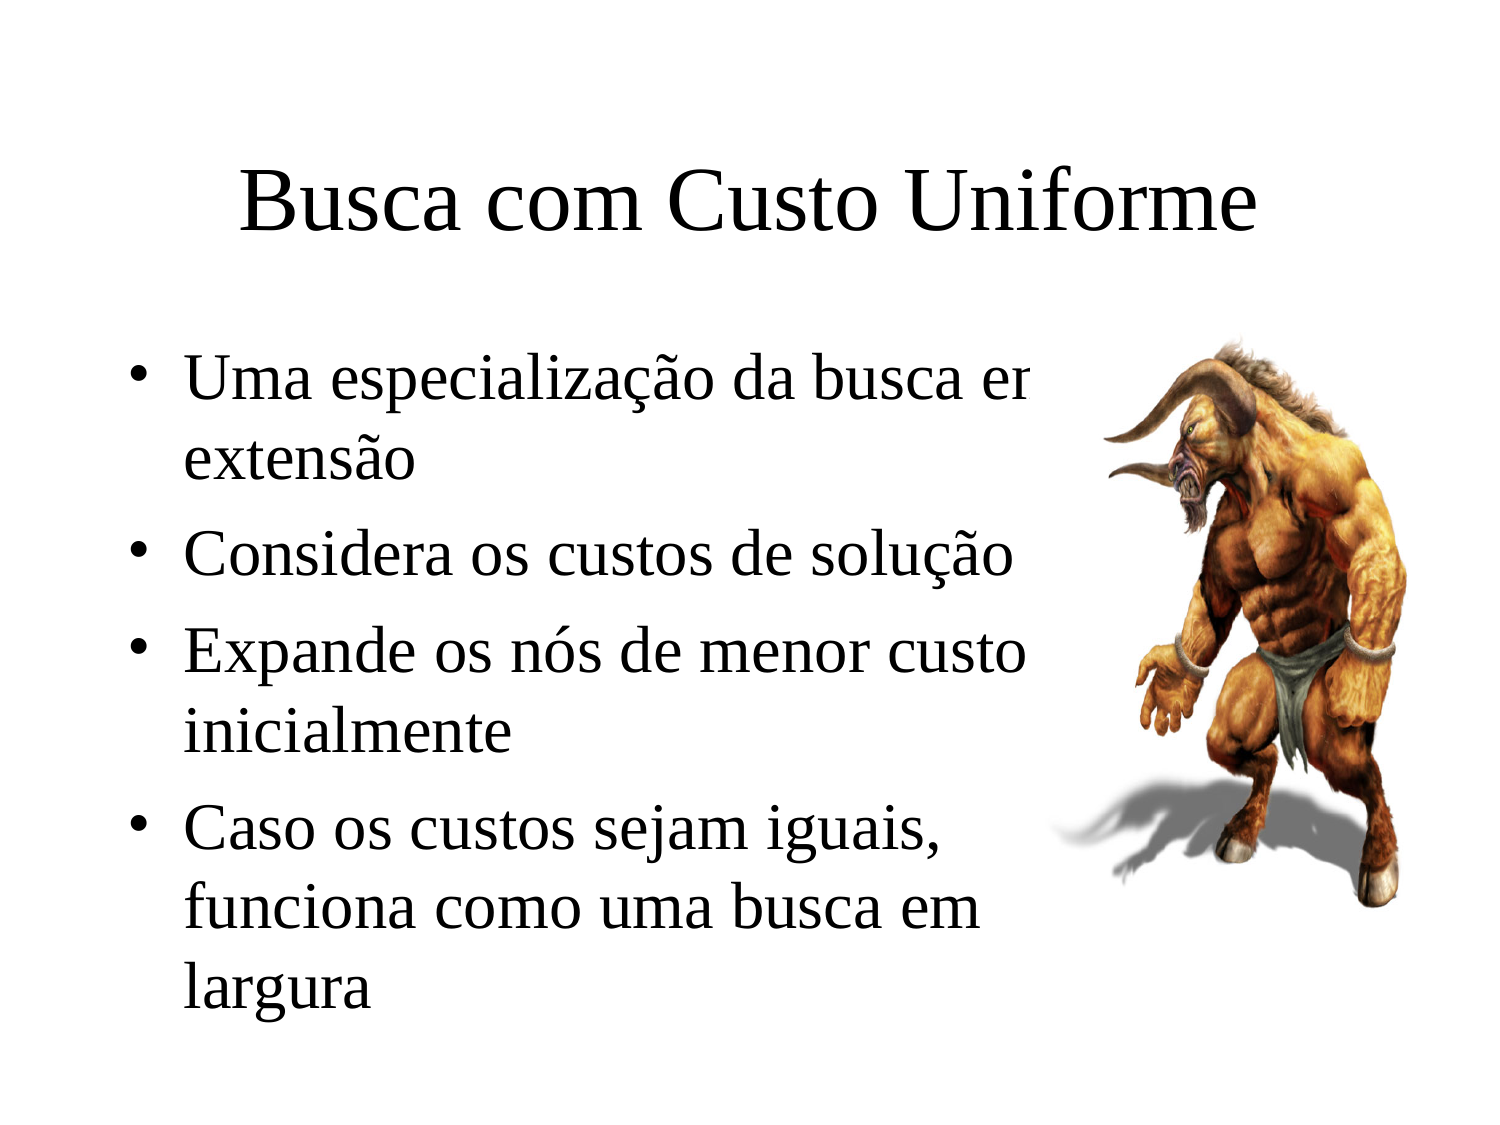

# Busca com Custo Uniforme
Uma especialização da busca em extensão
Considera os custos de solução
Expande os nós de menor custo inicialmente
Caso os custos sejam iguais, funciona como uma busca em largura